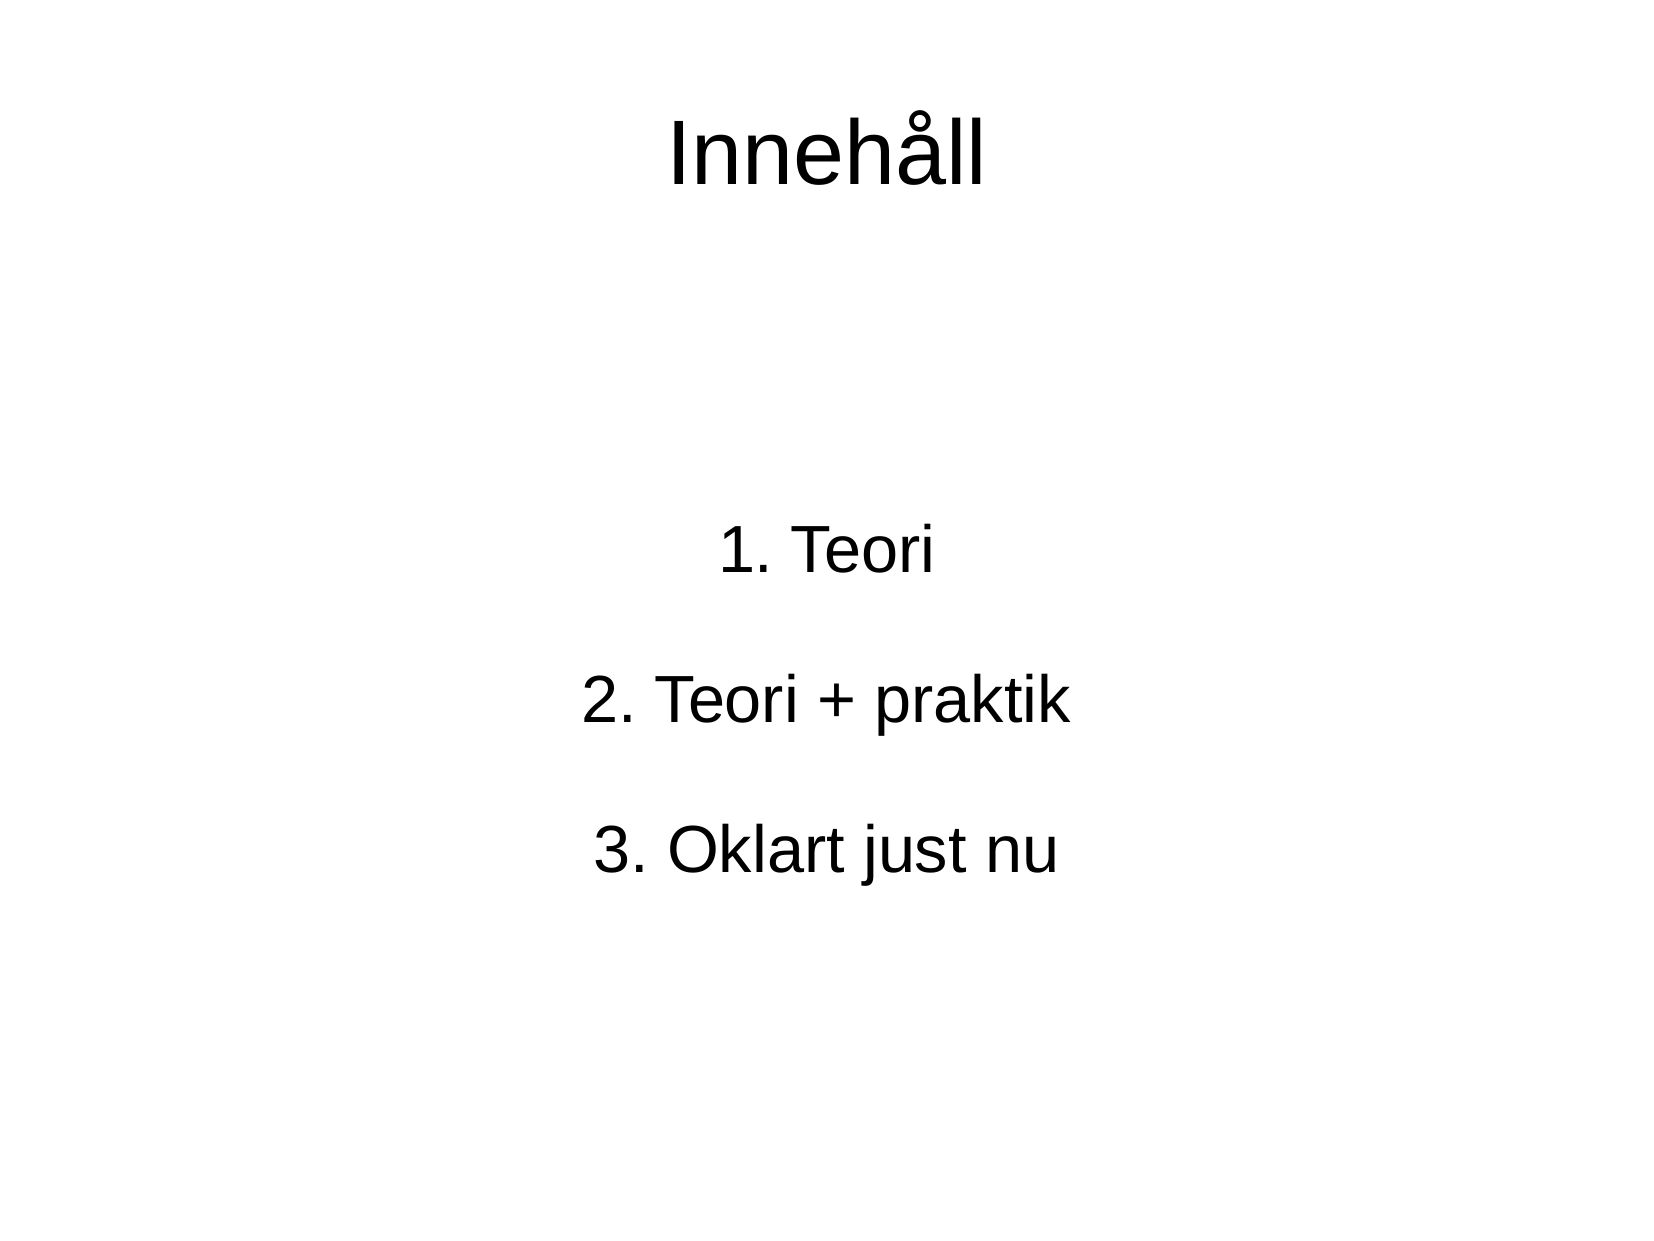

# Innehåll
1. Teori
2. Teori + praktik
3. Oklart just nu